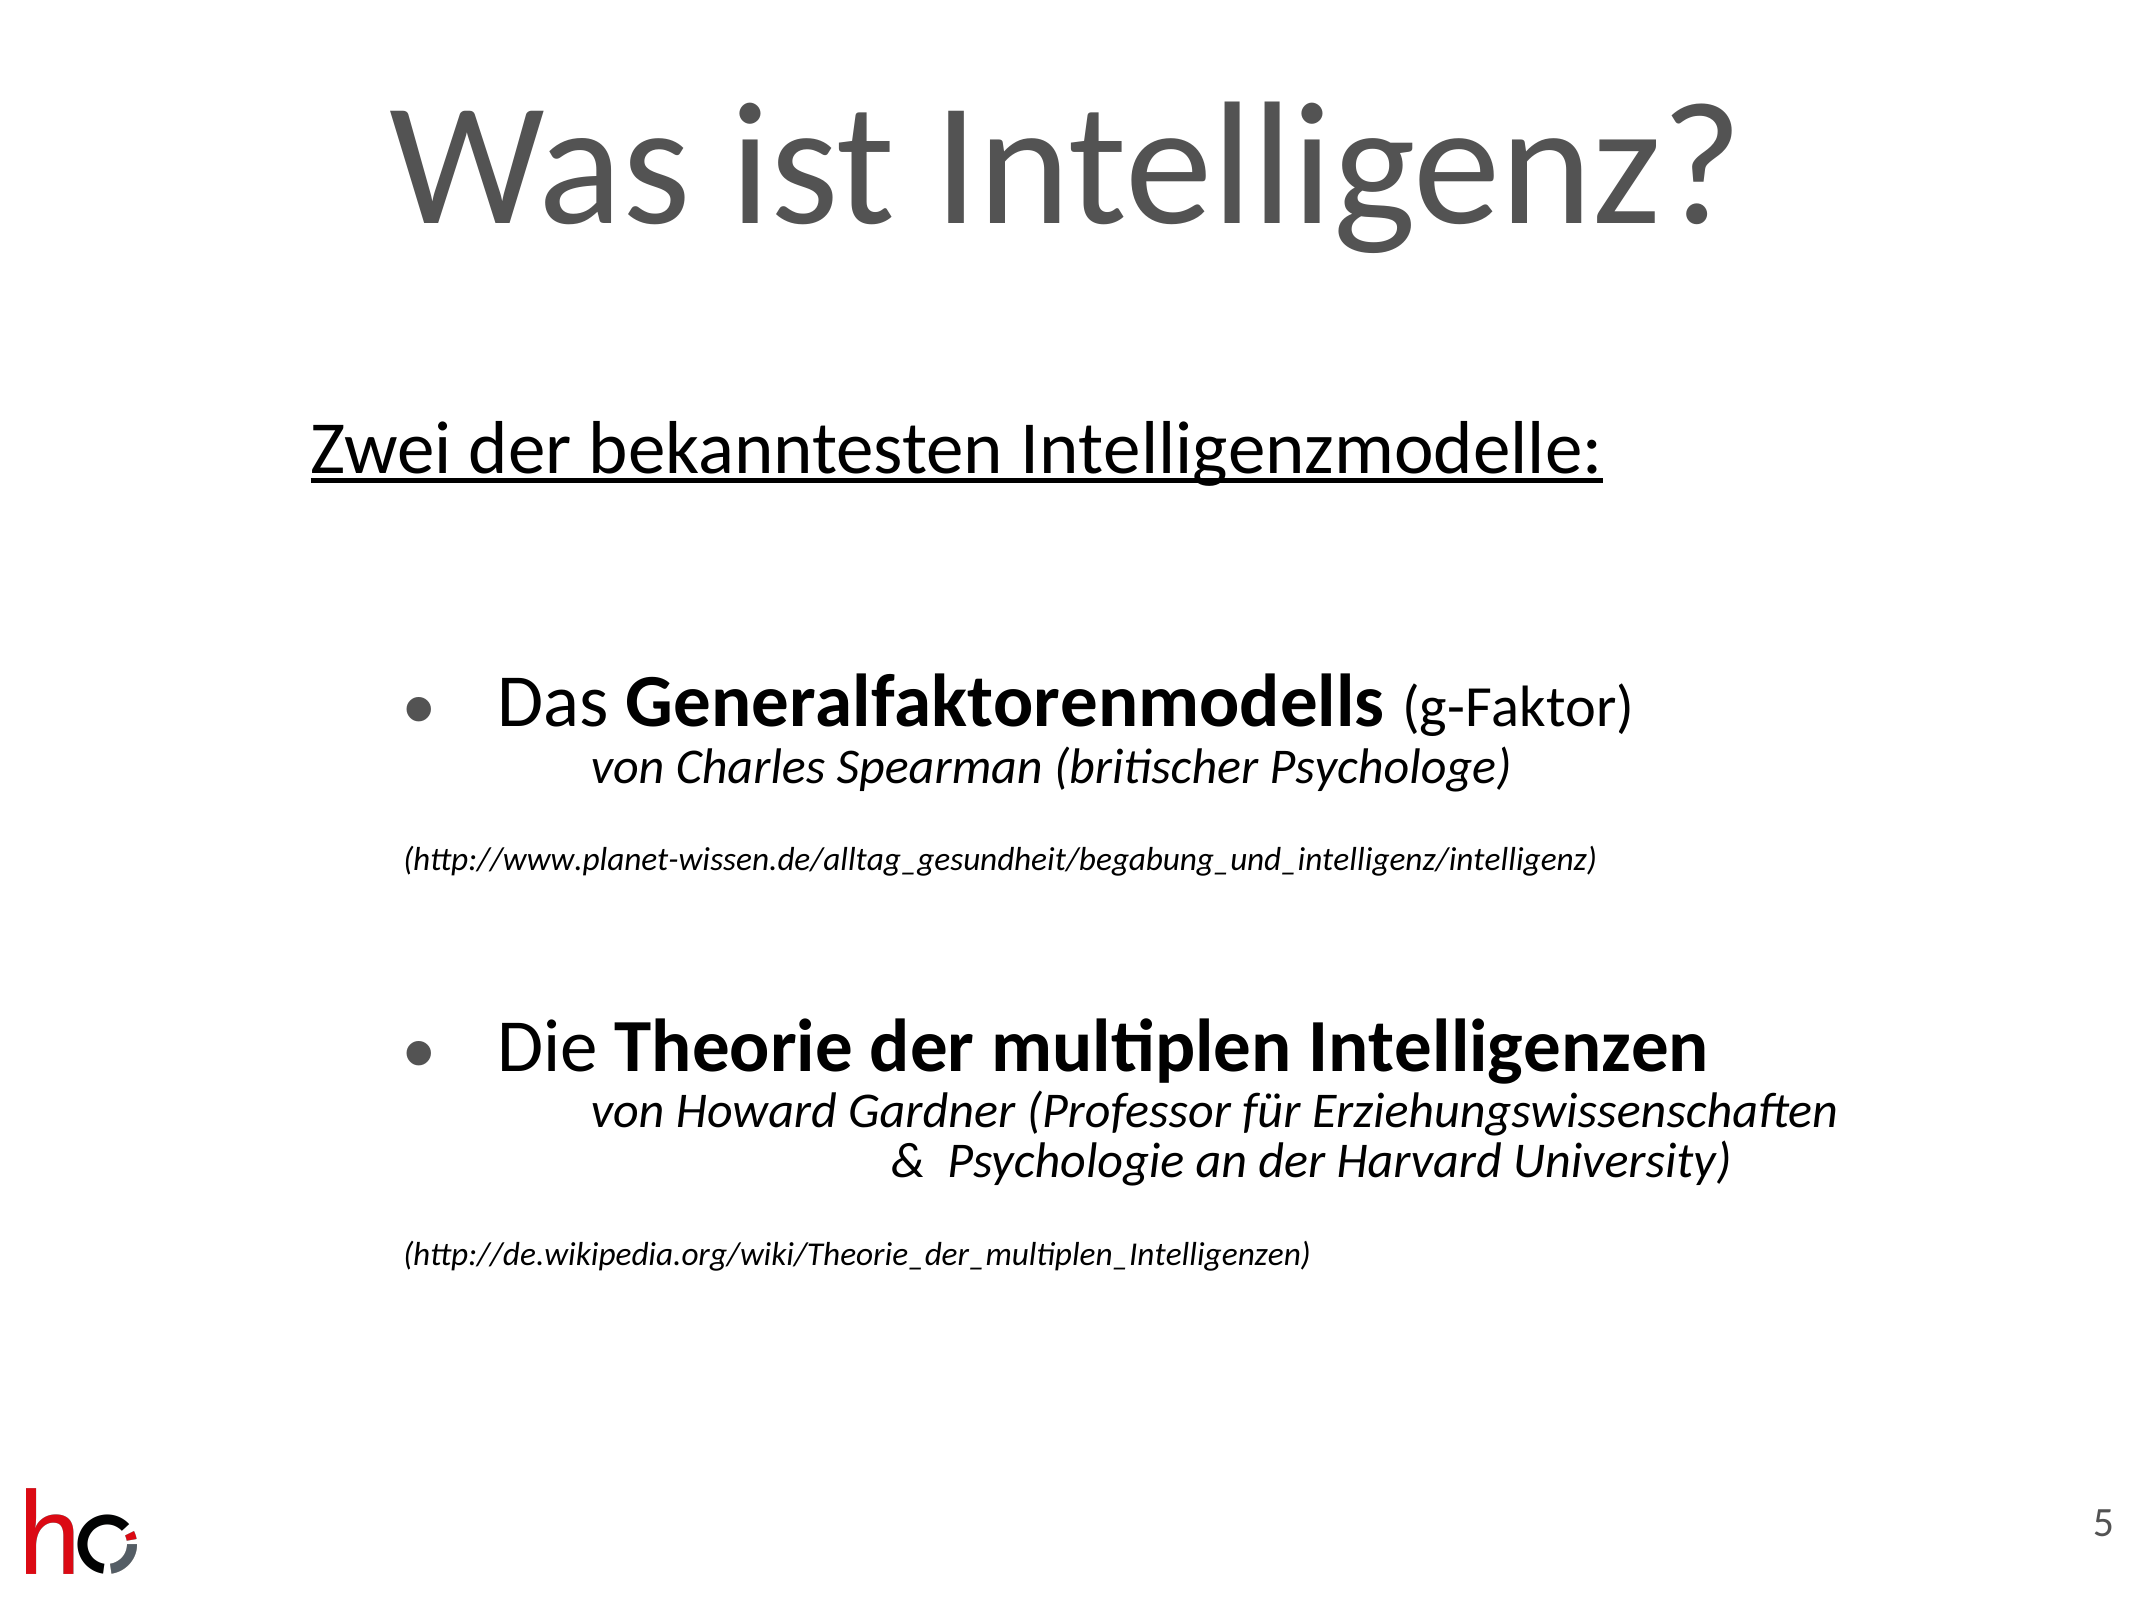

# Was ist Intelligenz?
Zwei der bekanntesten Intelligenzmodelle:
Das Generalfaktorenmodells (g-Faktor)
von Charles Spearman (britischer Psychologe)
(http://www.planet-wissen.de/alltag_gesundheit/begabung_und_intelligenz/intelligenz)
Die Theorie der multiplen Intelligenzen
von Howard Gardner (Professor für Erziehungswissenschaften 					&  Psychologie an der Harvard University)
(http://de.wikipedia.org/wiki/Theorie_der_multiplen_Intelligenzen)